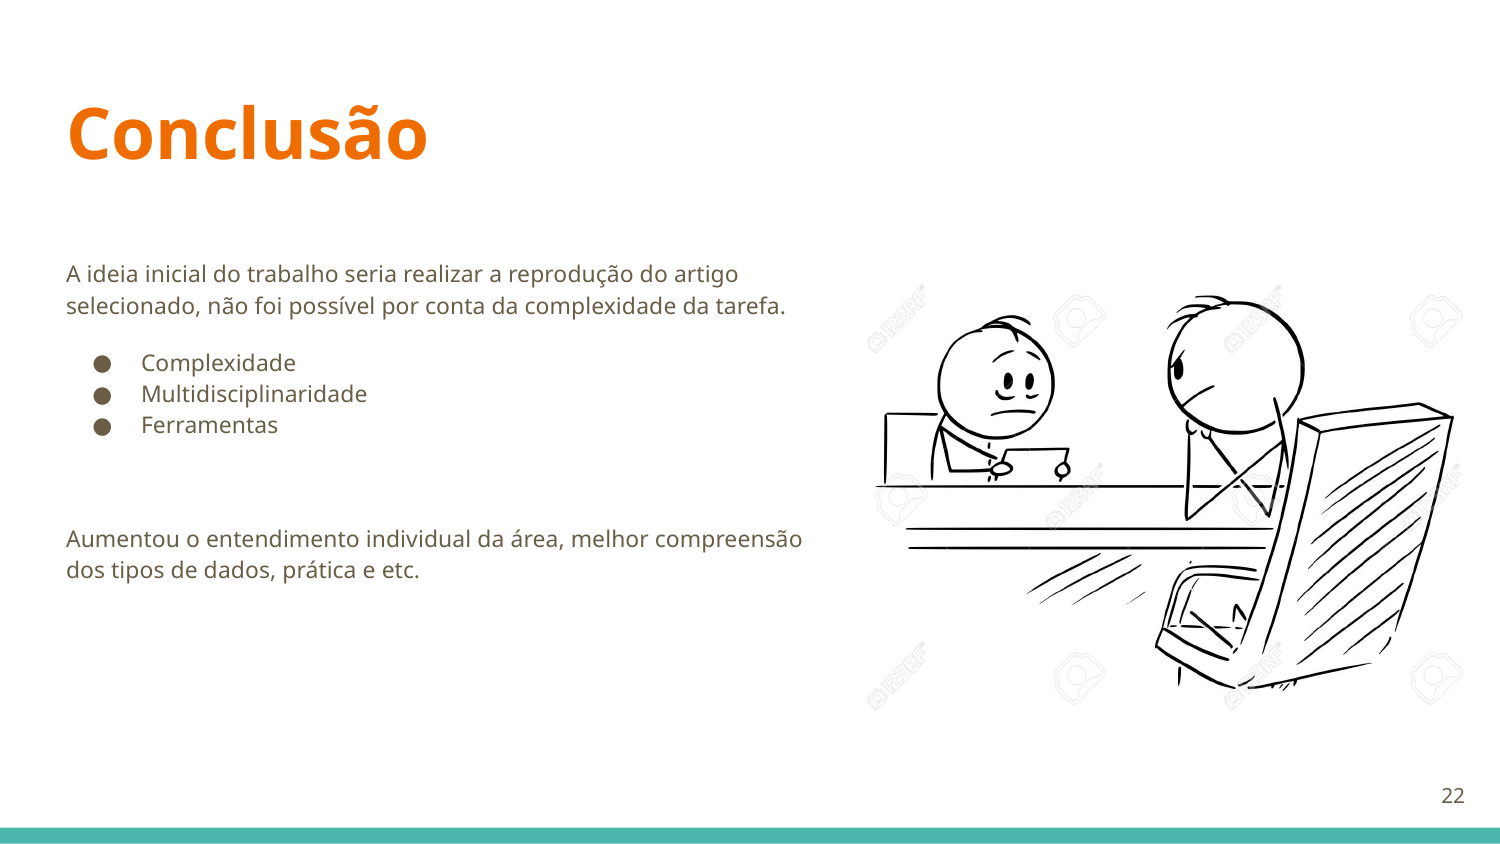

# Conclusão
A ideia inicial do trabalho seria realizar a reprodução do artigo selecionado, não foi possível por conta da complexidade da tarefa.
Complexidade
Multidisciplinaridade
Ferramentas
Aumentou o entendimento individual da área, melhor compreensão dos tipos de dados, prática e etc.